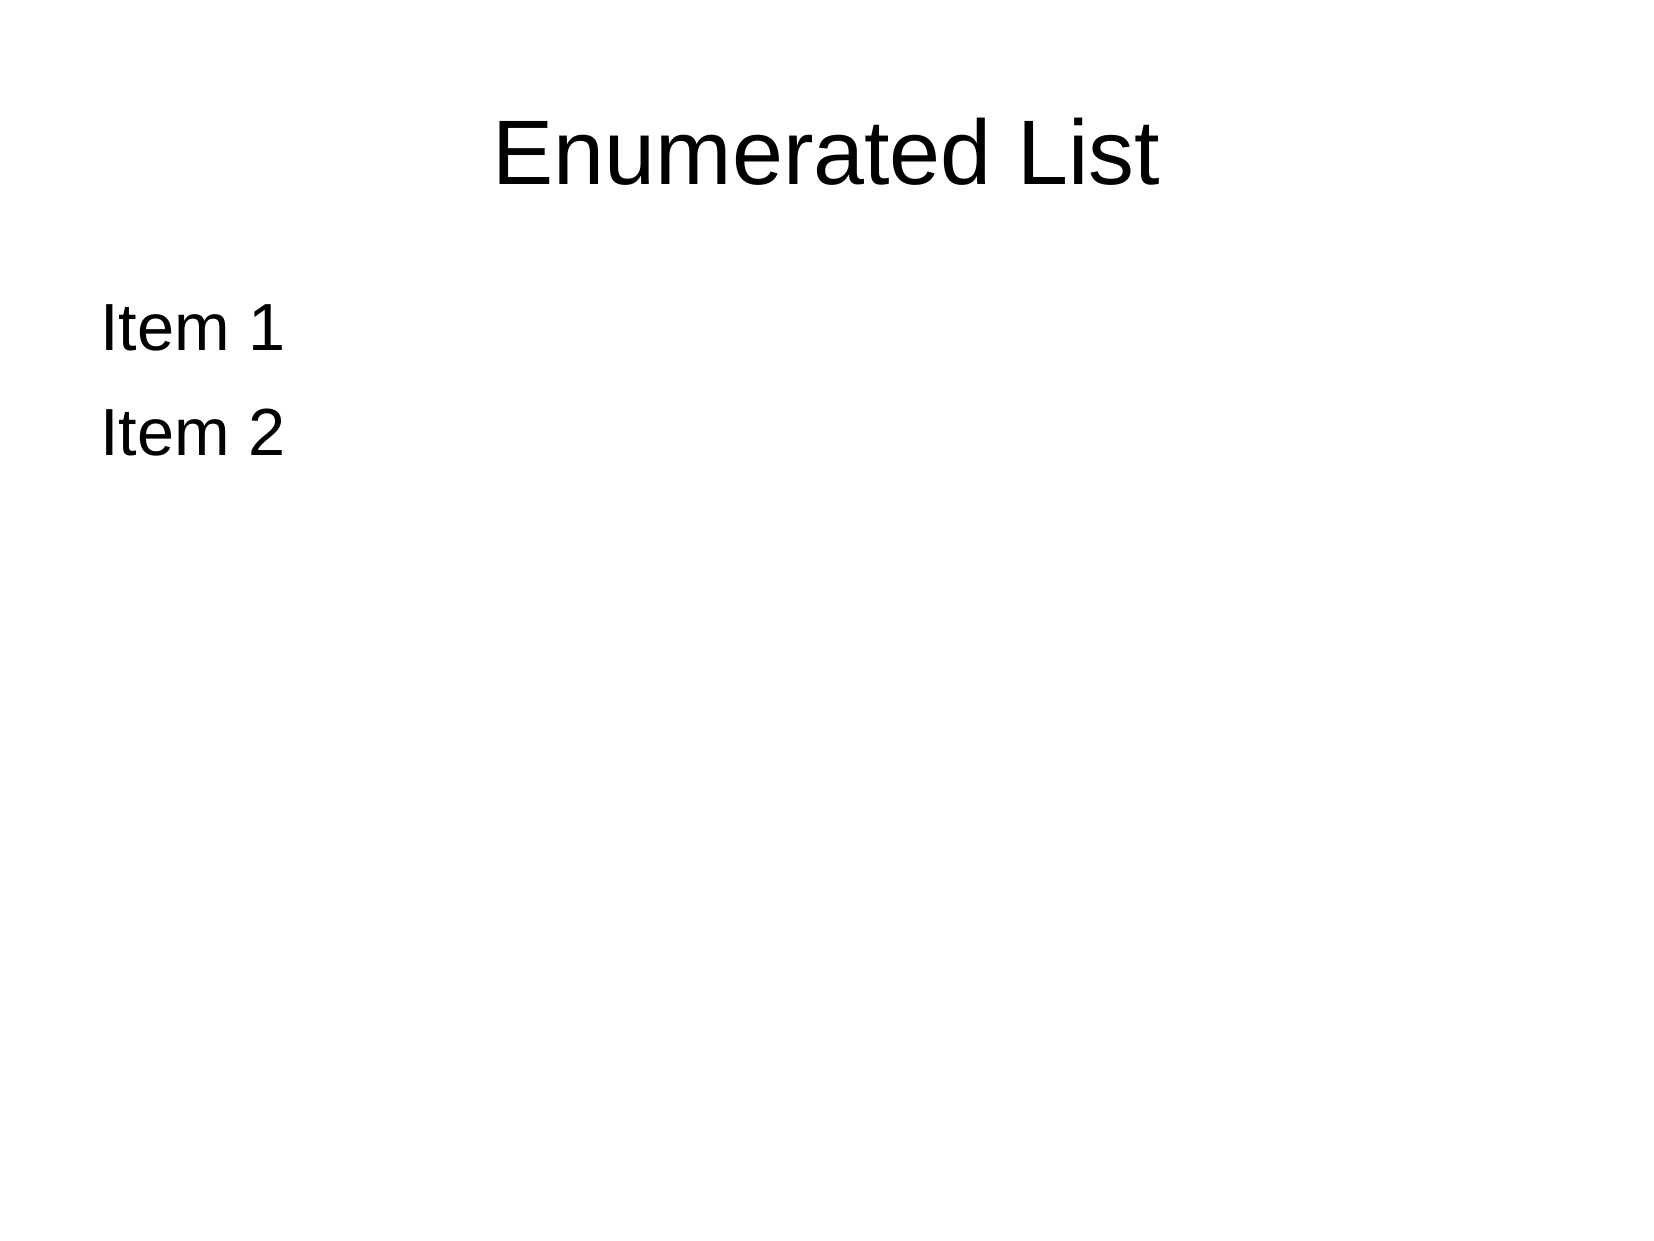

# Enumerated List
Item 1
Item 2